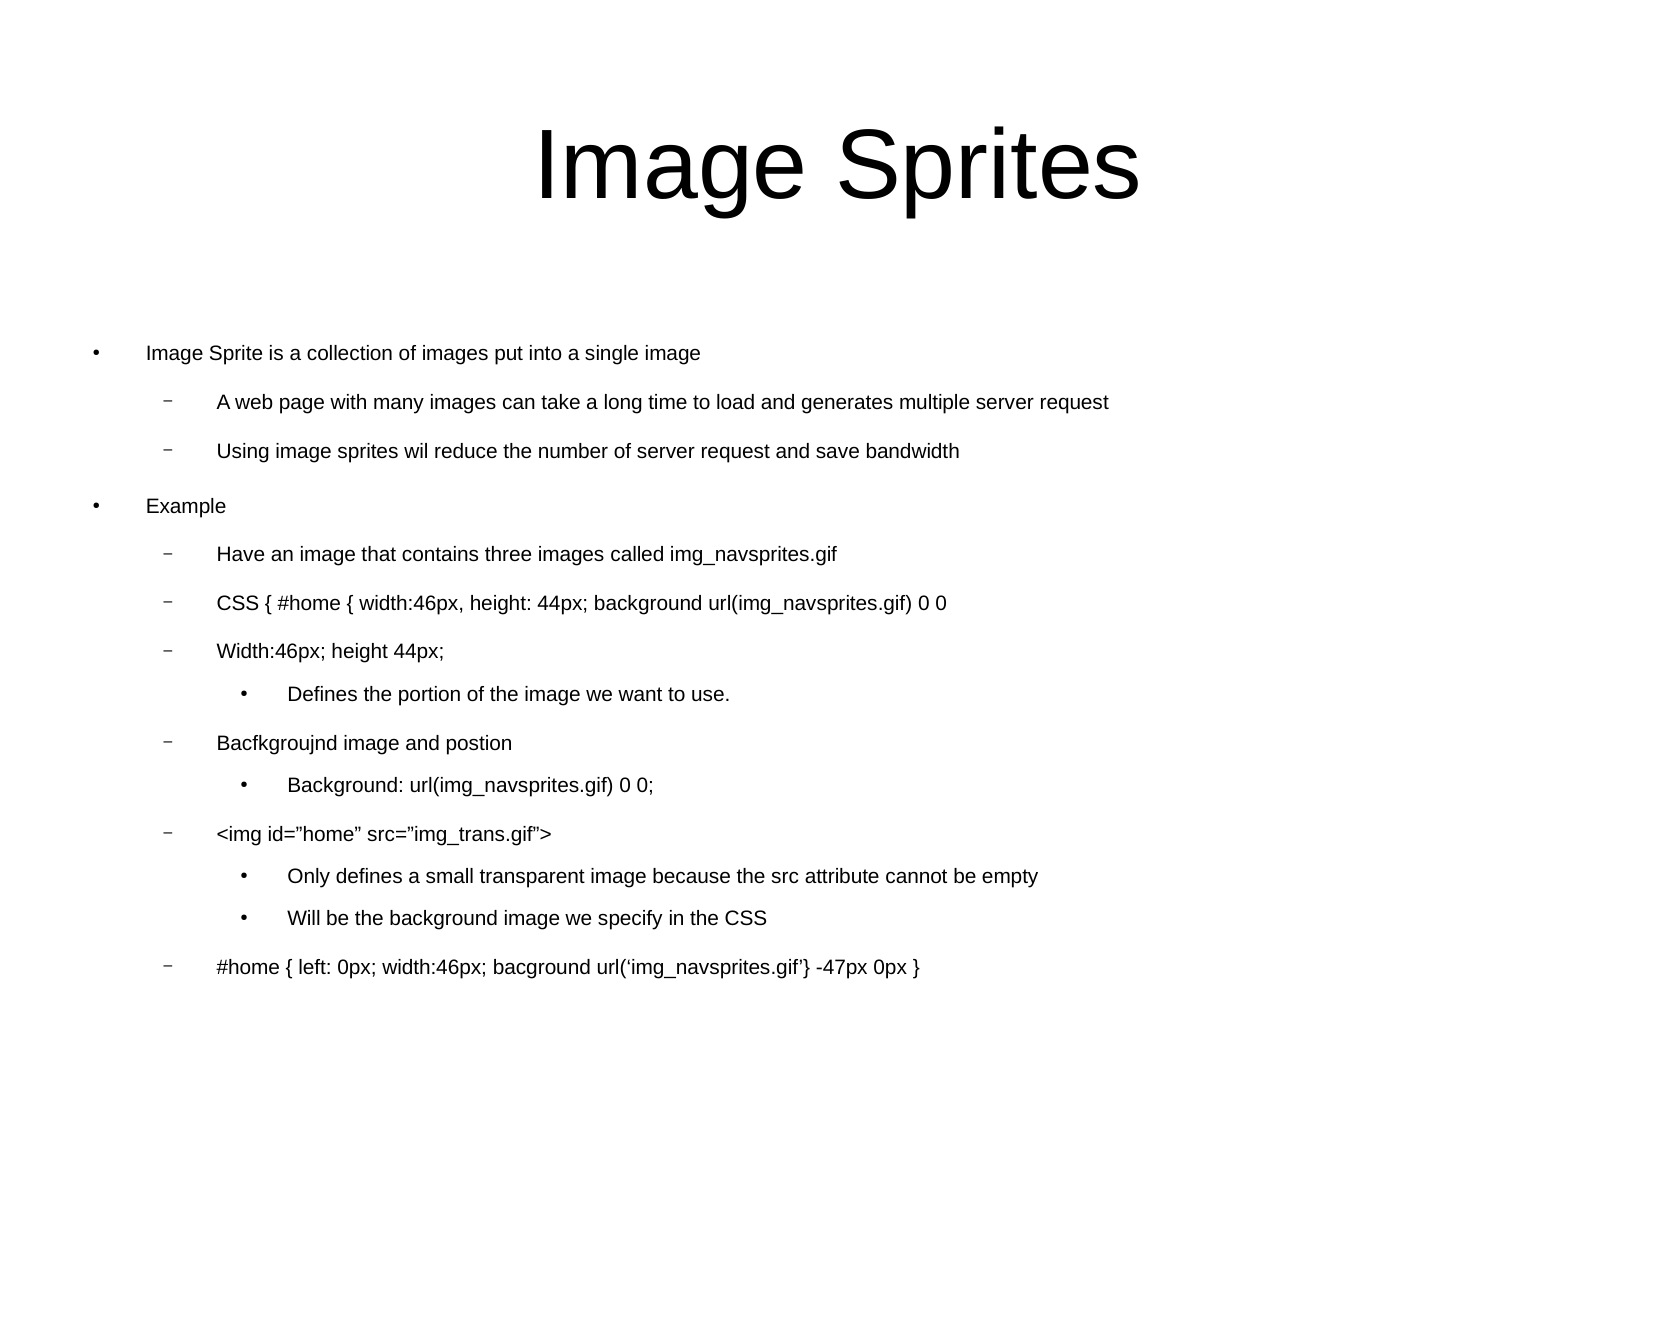

# Image Sprites
Image Sprite is a collection of images put into a single image
A web page with many images can take a long time to load and generates multiple server request
Using image sprites wil reduce the number of server request and save bandwidth
Example
Have an image that contains three images called img_navsprites.gif
CSS { #home { width:46px, height: 44px; background url(img_navsprites.gif) 0 0
Width:46px; height 44px;
Defines the portion of the image we want to use.
Bacfkgroujnd image and postion
Background: url(img_navsprites.gif) 0 0;
<img id=”home” src=”img_trans.gif”>
Only defines a small transparent image because the src attribute cannot be empty
Will be the background image we specify in the CSS
#home { left: 0px; width:46px; bacground url(‘img_navsprites.gif’} -47px 0px }